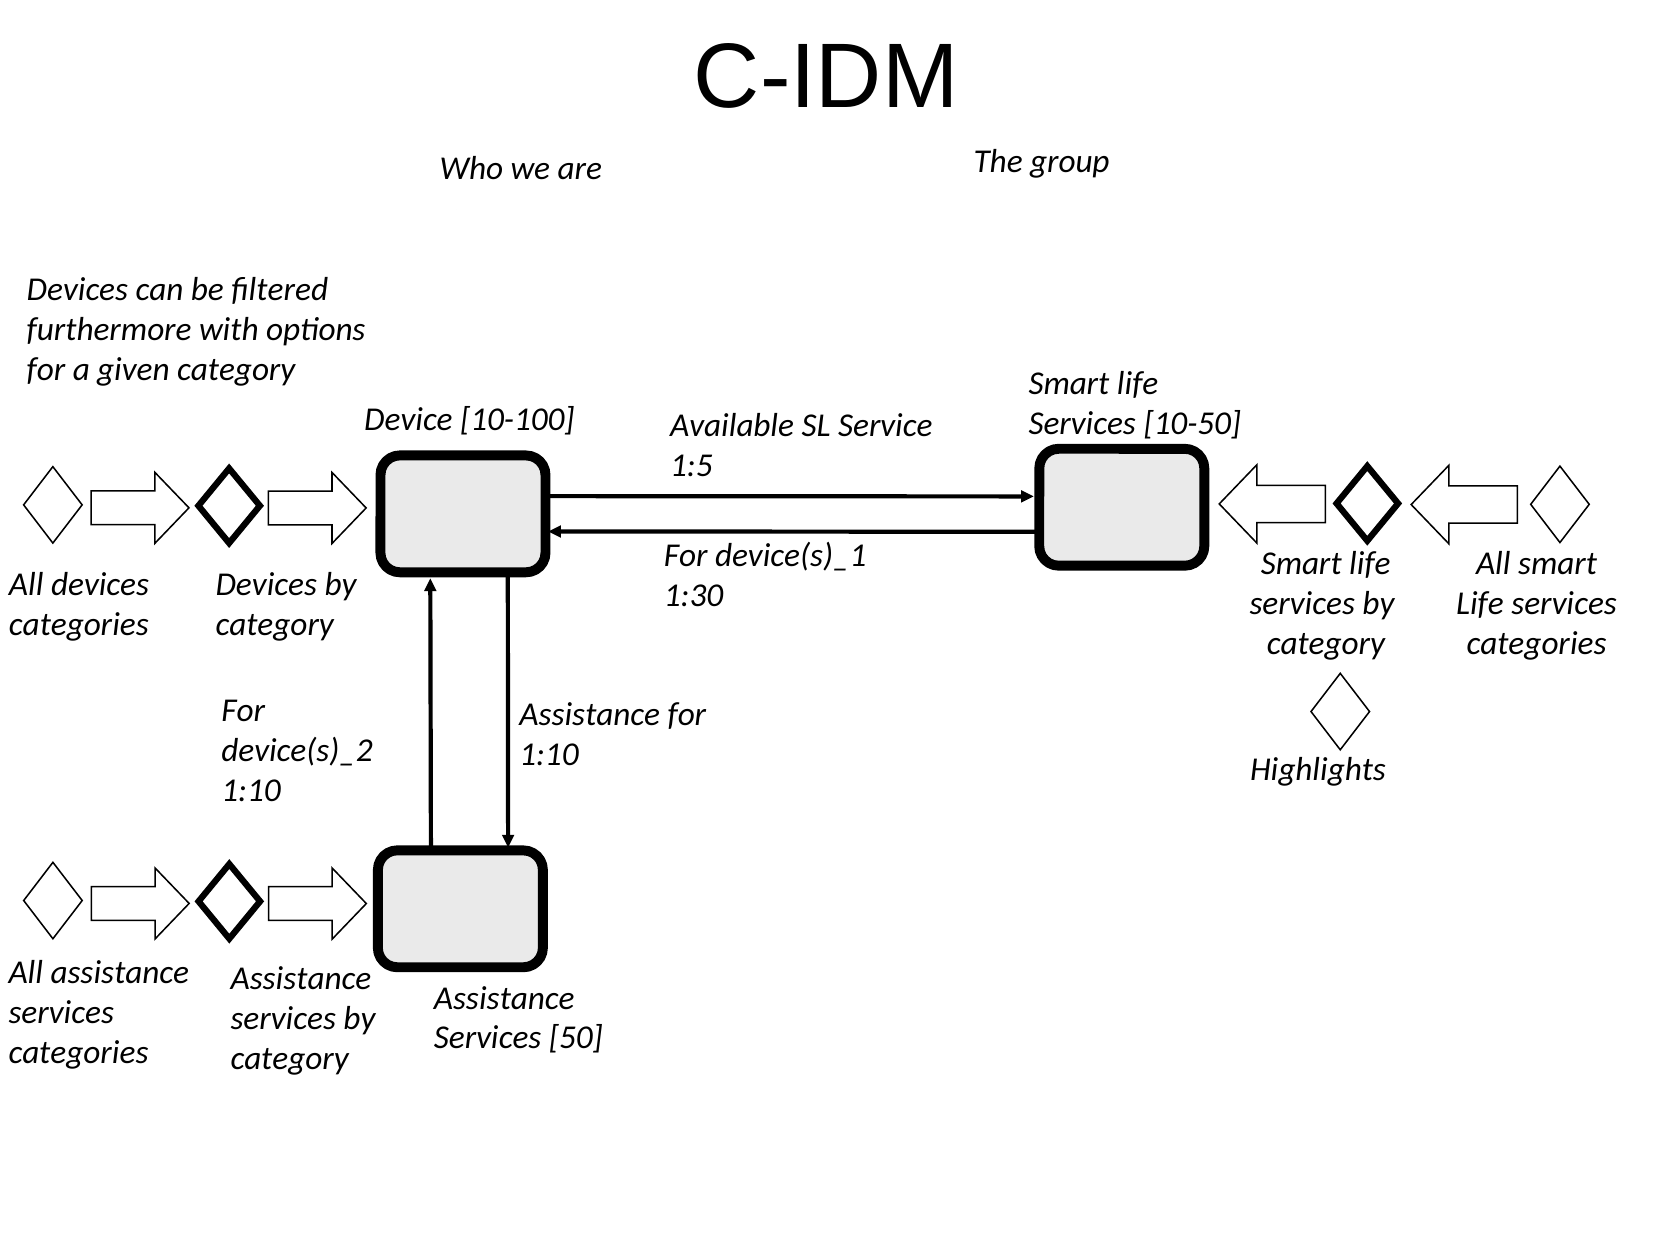

# C-IDM
The group
Who we are
Devices can be filtered
furthermore with options
for a given category
Smart life
Services [10-50]
Device [10-100]
Available SL Service
1:5
For device(s)_1
1:30
Smart life
services by
category
All smart
Life services
categories
All devices
categories
Devices by
category
For
device(s)_2
1:10
Assistance for
1:10
Highlights
All assistance
services
categories
Assistance
services by
category
Assistance
Services [50]